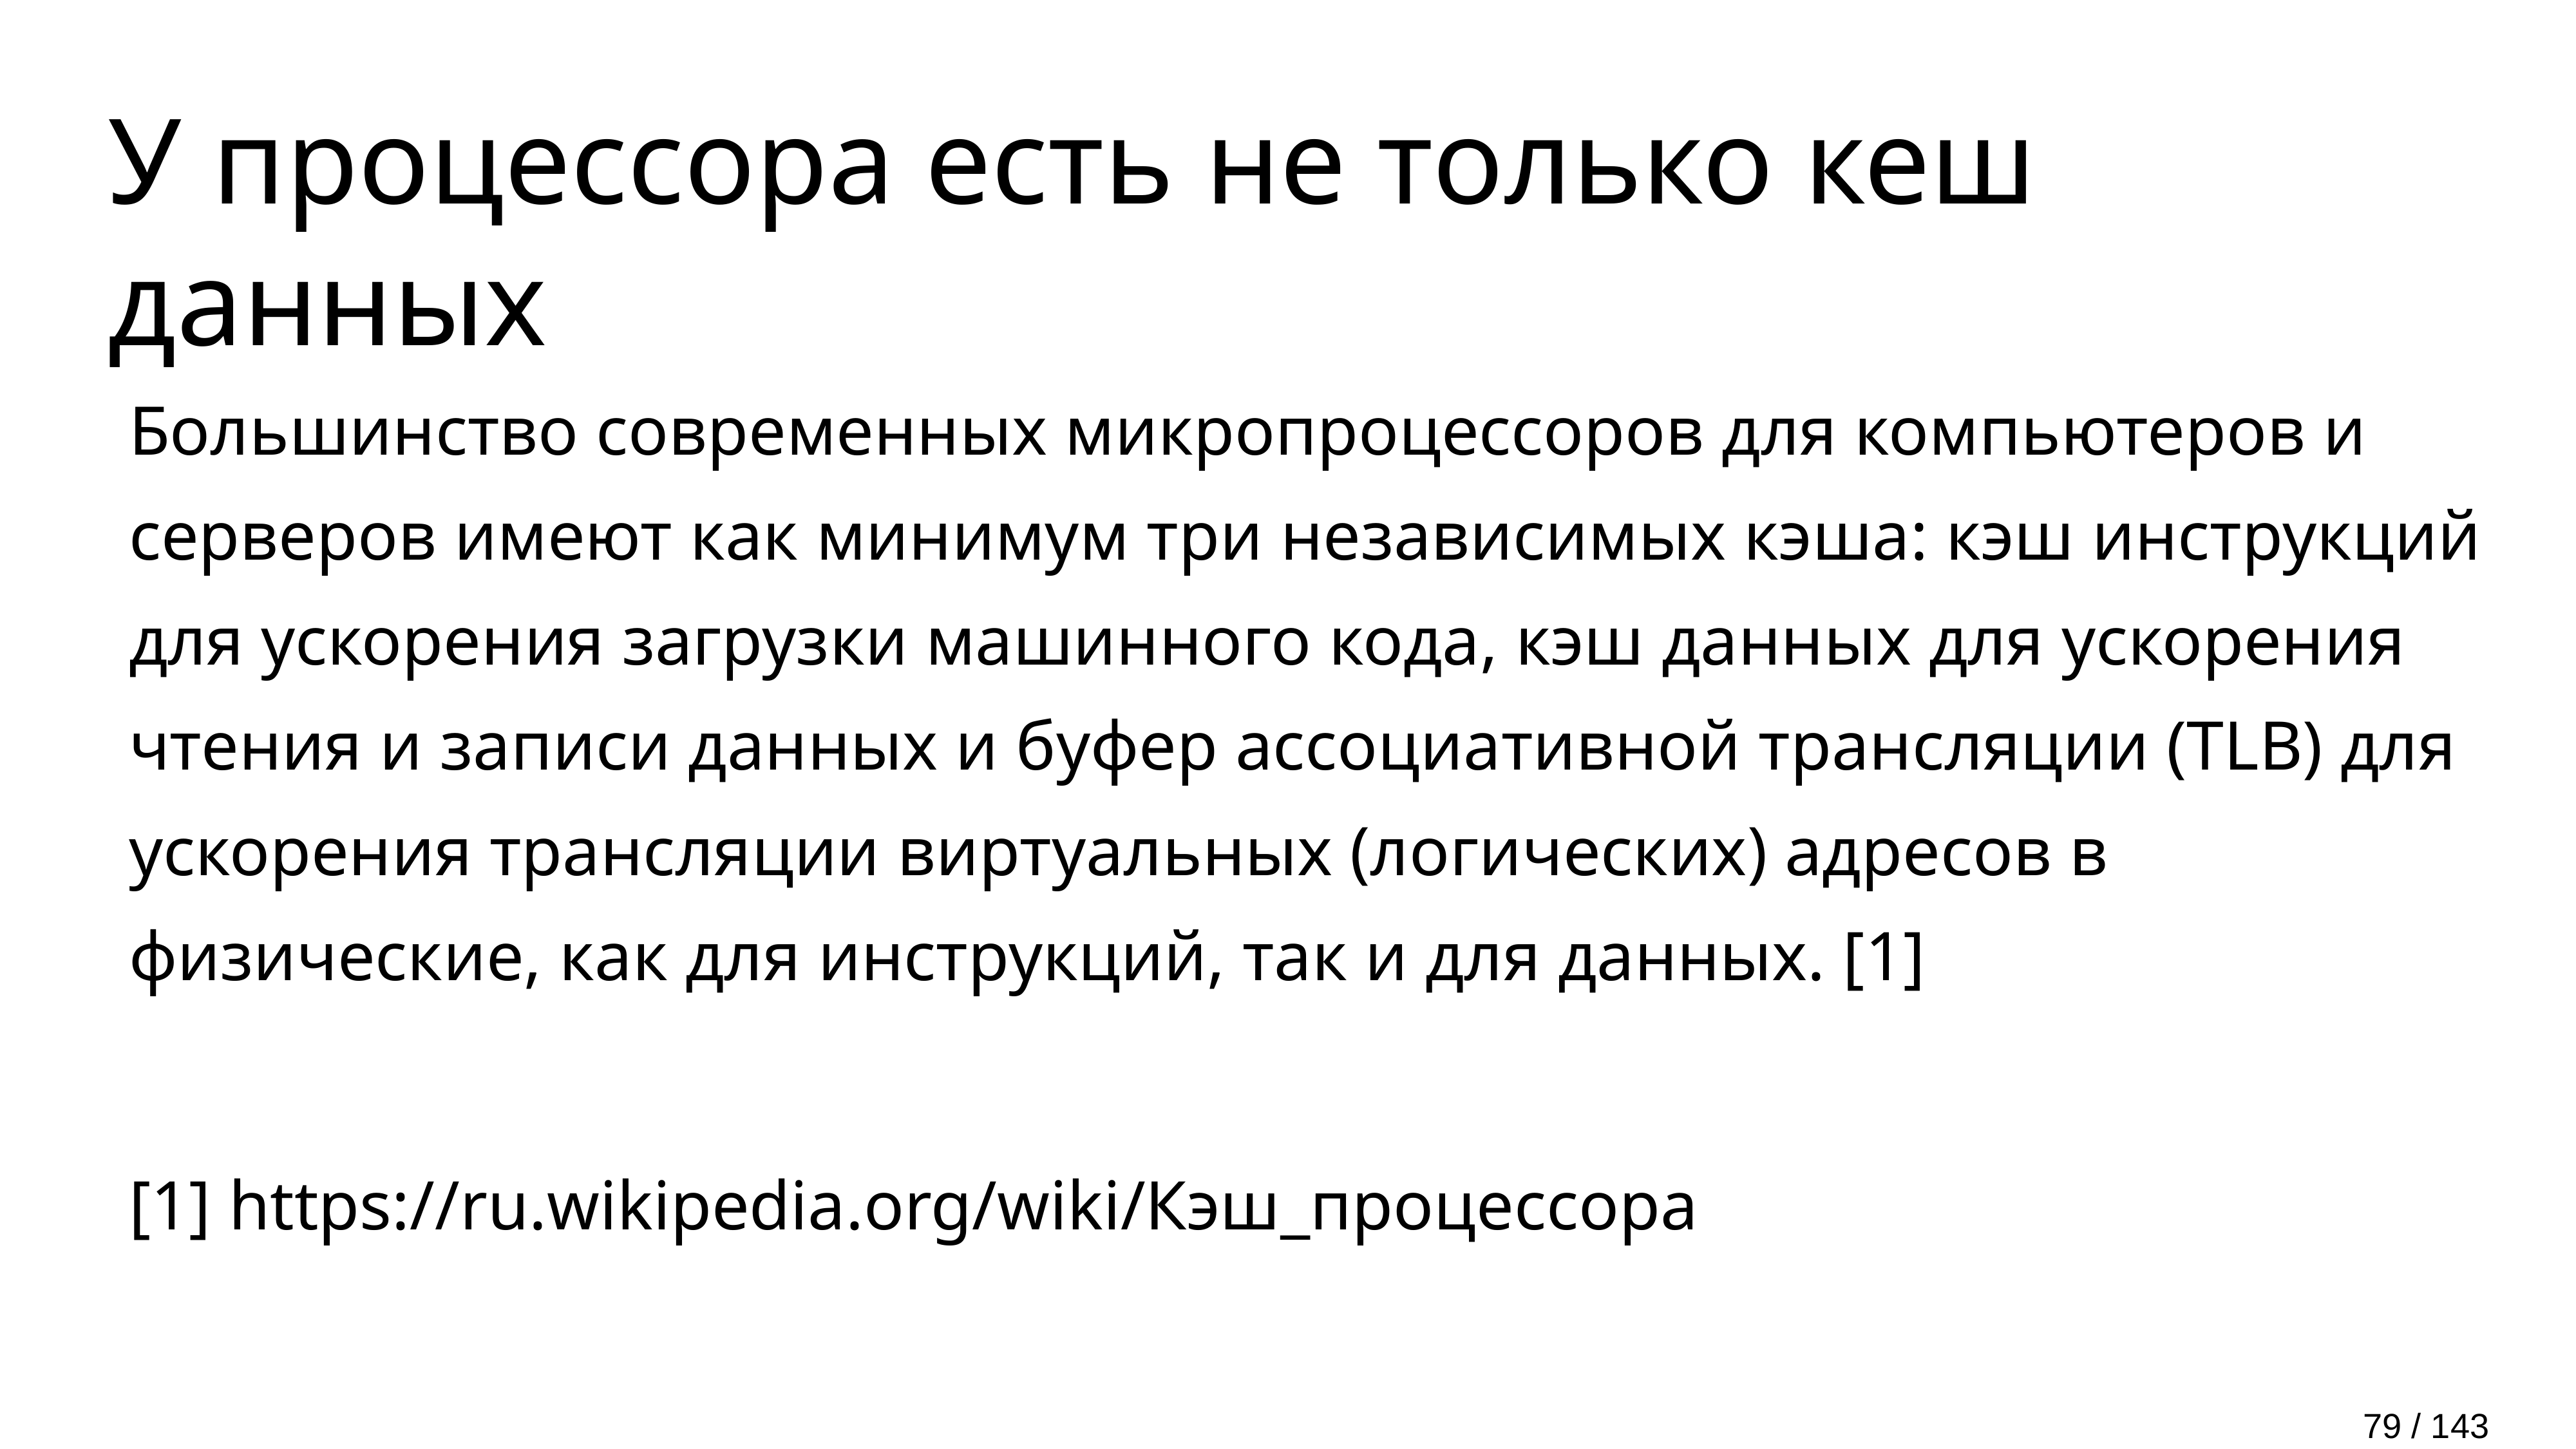

# У процессора есть не только кеш данных
Большинство современных микропроцессоров для компьютеров и серверов имеют как минимум три независимых кэша: кэш инструкций для ускорения загрузки машинного кода, кэш данных для ускорения чтения и записи данных и буфер ассоциативной трансляции (TLB) для ускорения трансляции виртуальных (логических) адресов в физические, как для инструкций, так и для данных. [1]
[1] https://ru.wikipedia.org/wiki/Кэш_процессора